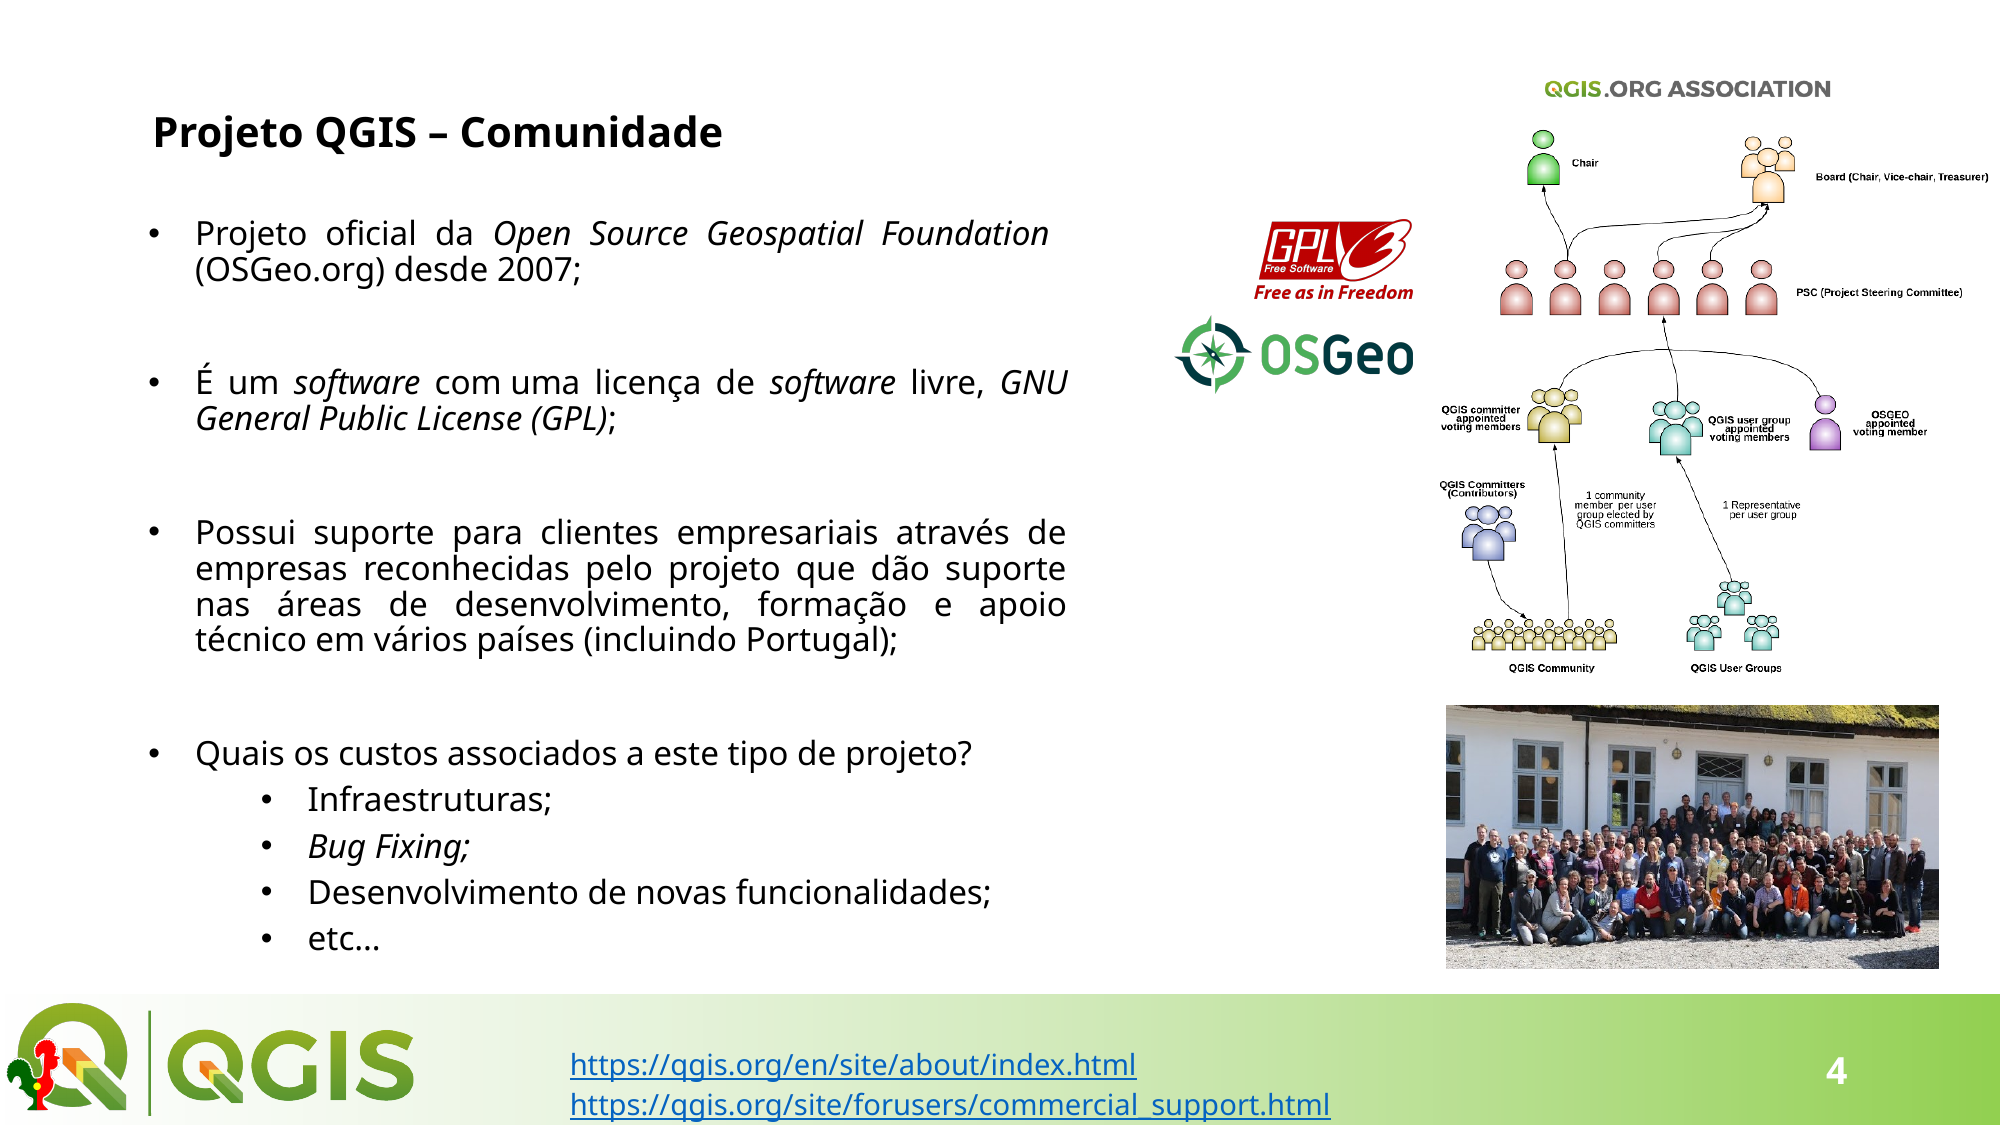

# Projeto QGIS – Comunidade
Projeto oficial da Open Source Geospatial Foundation   (OSGeo.org) desde 2007;
É um software com uma licença de software livre, GNU General Public License (GPL);
Possui suporte para clientes empresariais através de empresas reconhecidas pelo projeto que dão suporte nas áreas de desenvolvimento, formação e apoio técnico em vários países (incluindo Portugal);
Quais os custos associados a este tipo de projeto?
Infraestruturas;
Bug Fixing;
Desenvolvimento de novas funcionalidades;
etc…
https://qgis.org/en/site/about/index.html
https://qgis.org/site/forusers/commercial_support.html